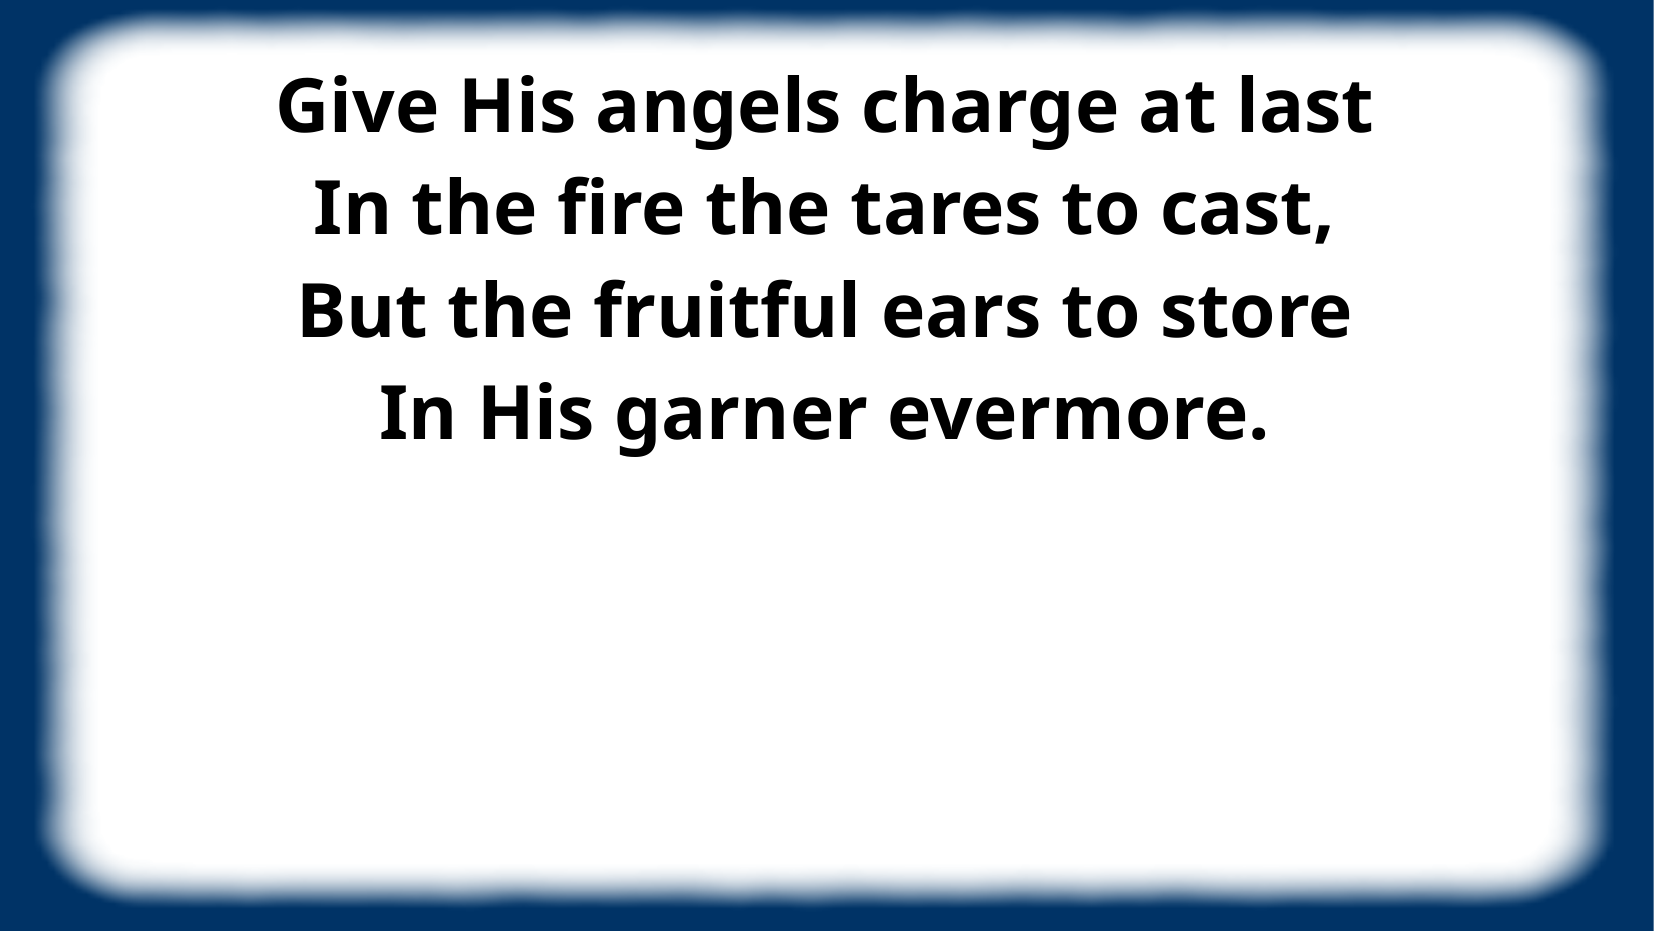

Give His angels charge at last
In the fire the tares to cast,
But the fruitful ears to store
In His garner evermore.